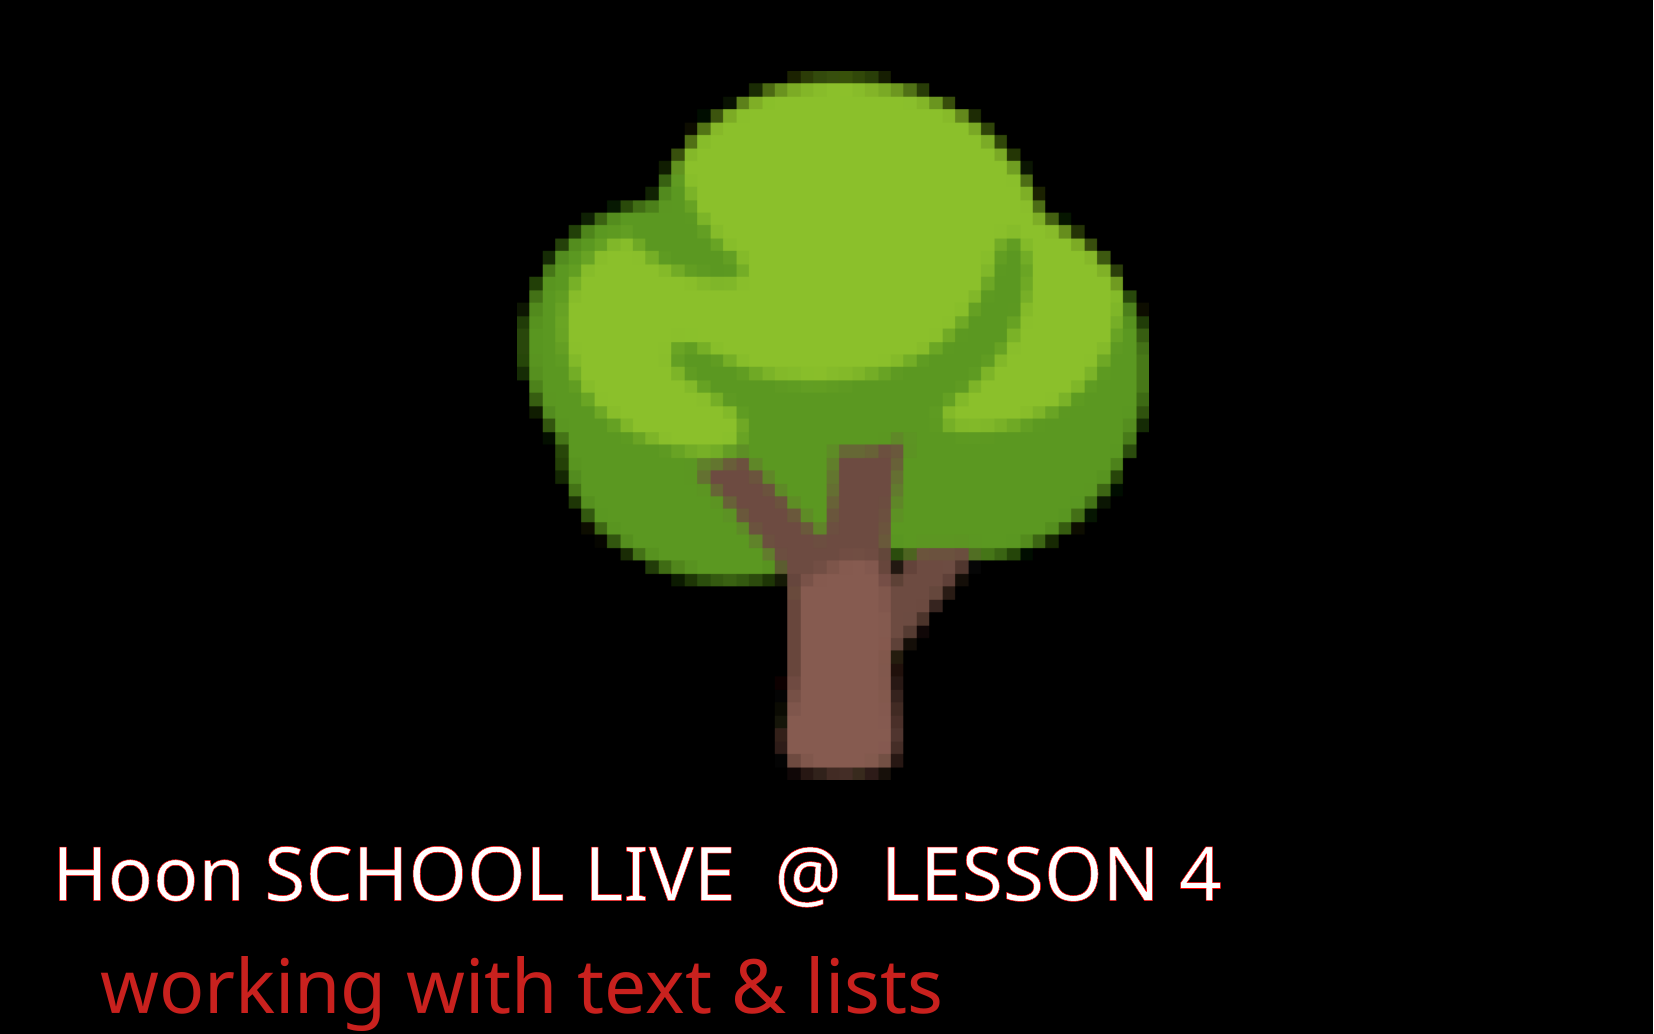

Hoon SCHOOL LIVE @ LESSON 4
Aworking with text & lists